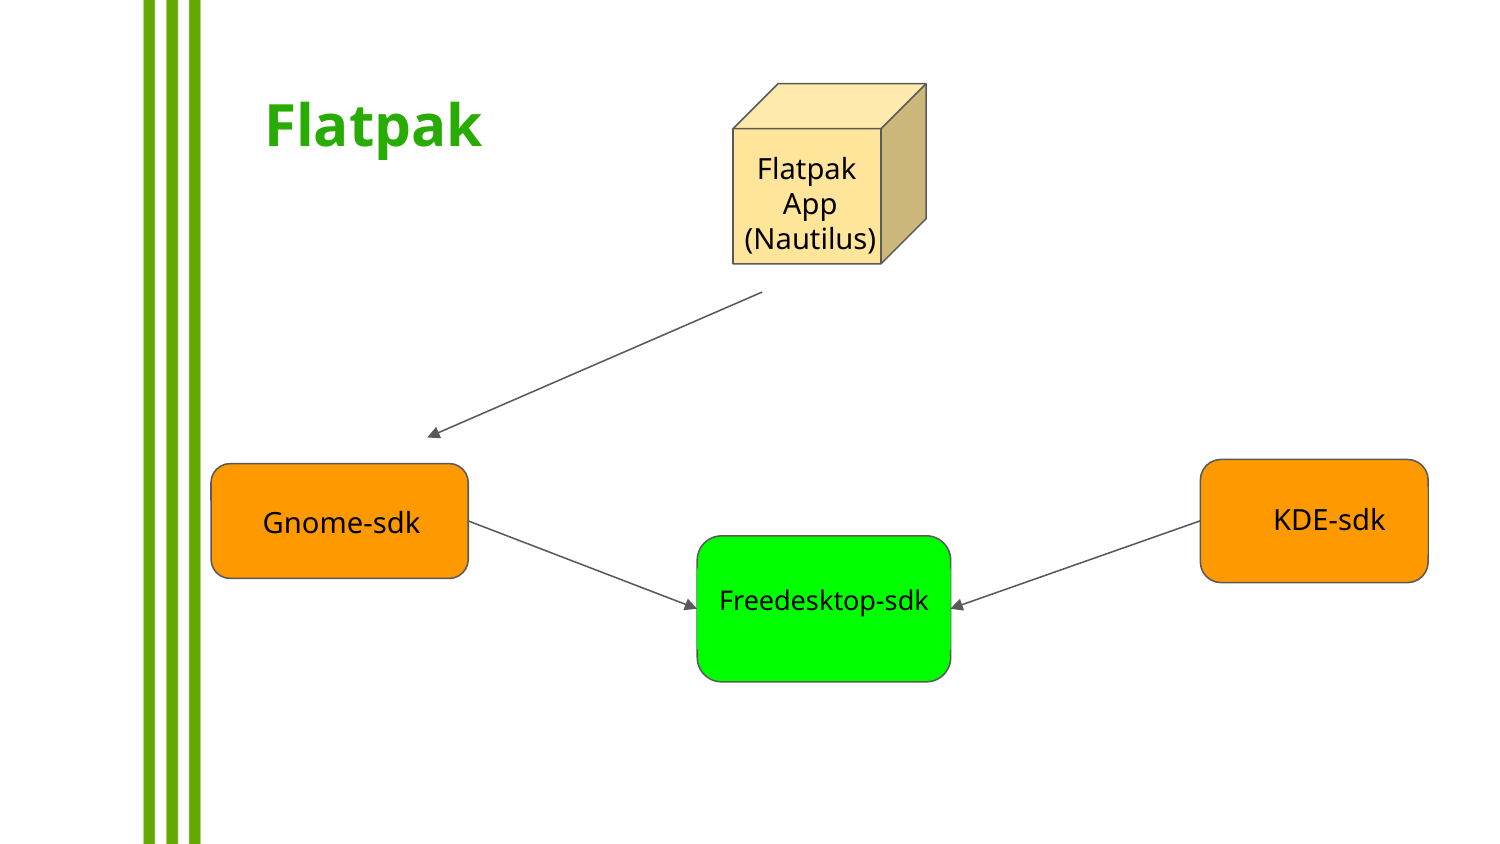

# Flatpak
Flatpak
App
(Nautilus)
KDE-sdk
Gnome-sdk
Freedesktop-sdk